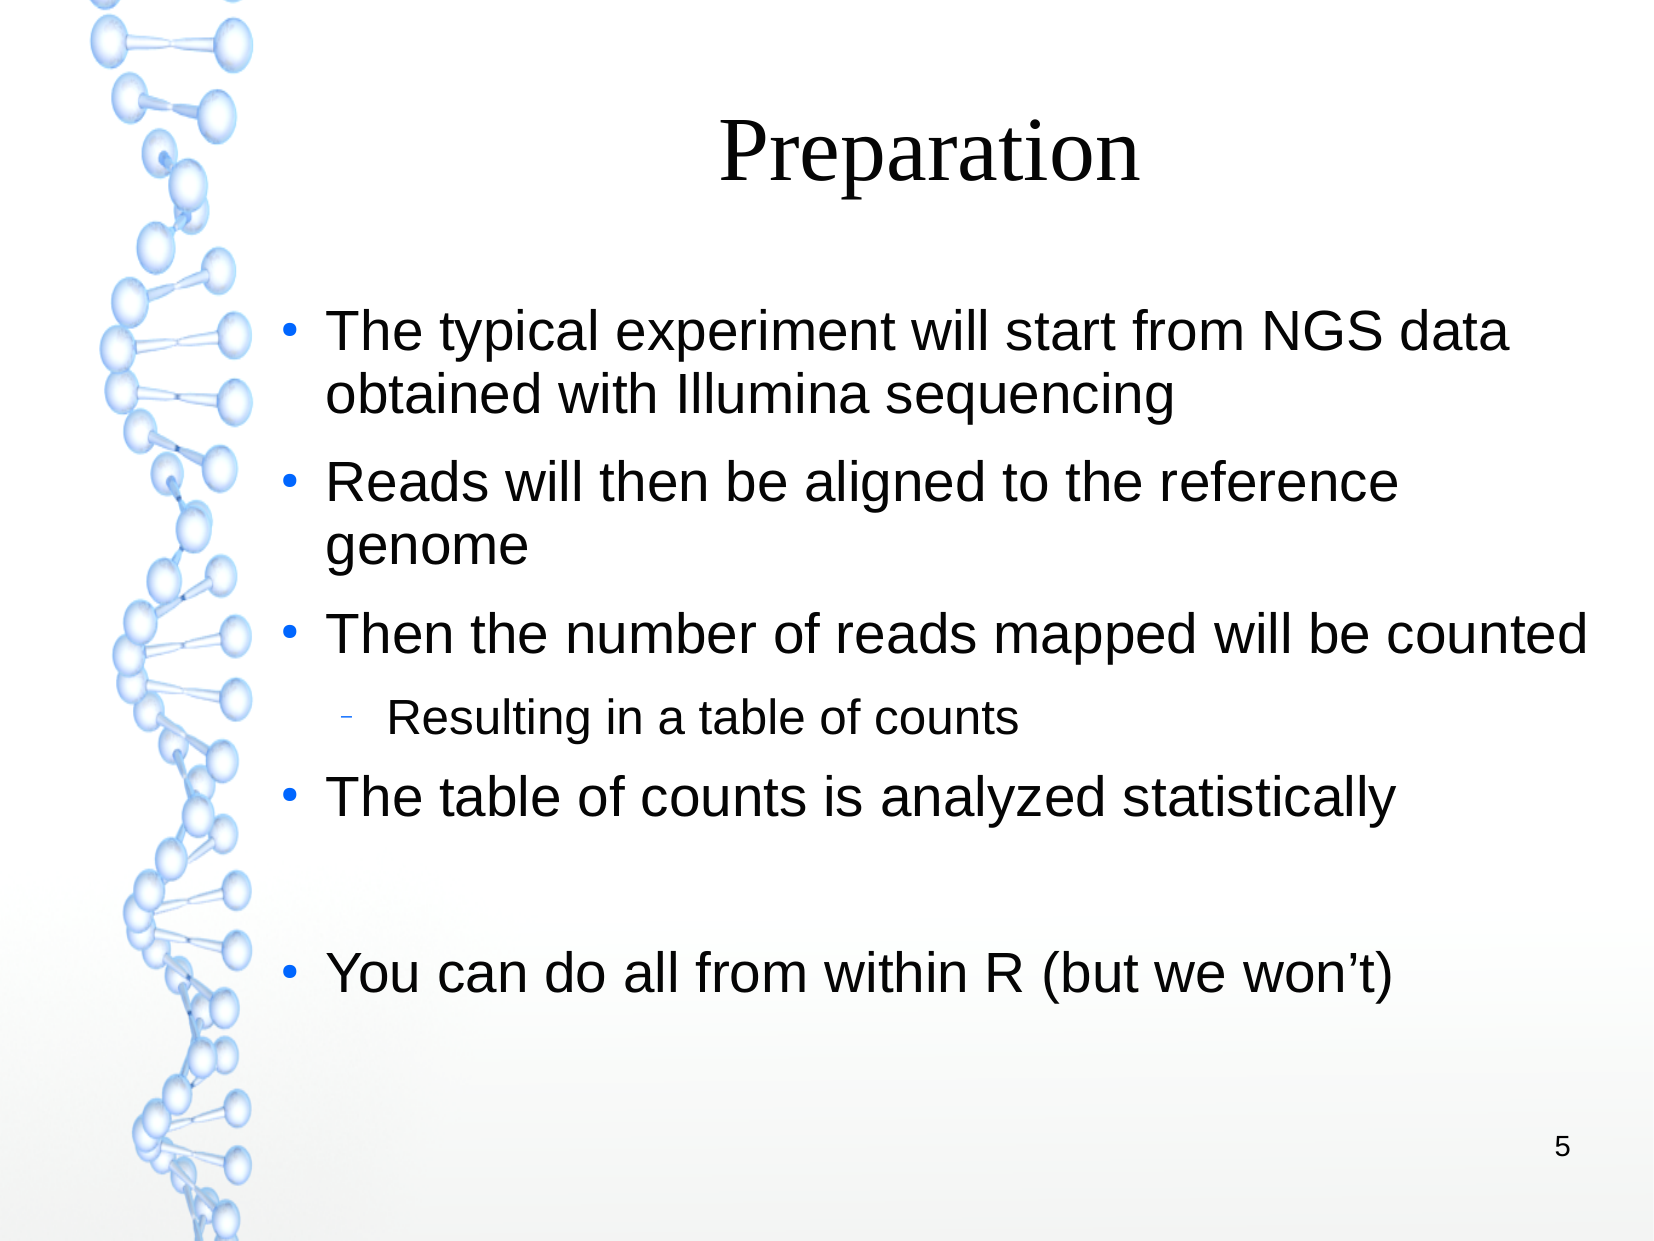

# Preparation
The typical experiment will start from NGS data obtained with Illumina sequencing
Reads will then be aligned to the reference genome
Then the number of reads mapped will be counted
Resulting in a table of counts
The table of counts is analyzed statistically
You can do all from within R (but we won’t)
5